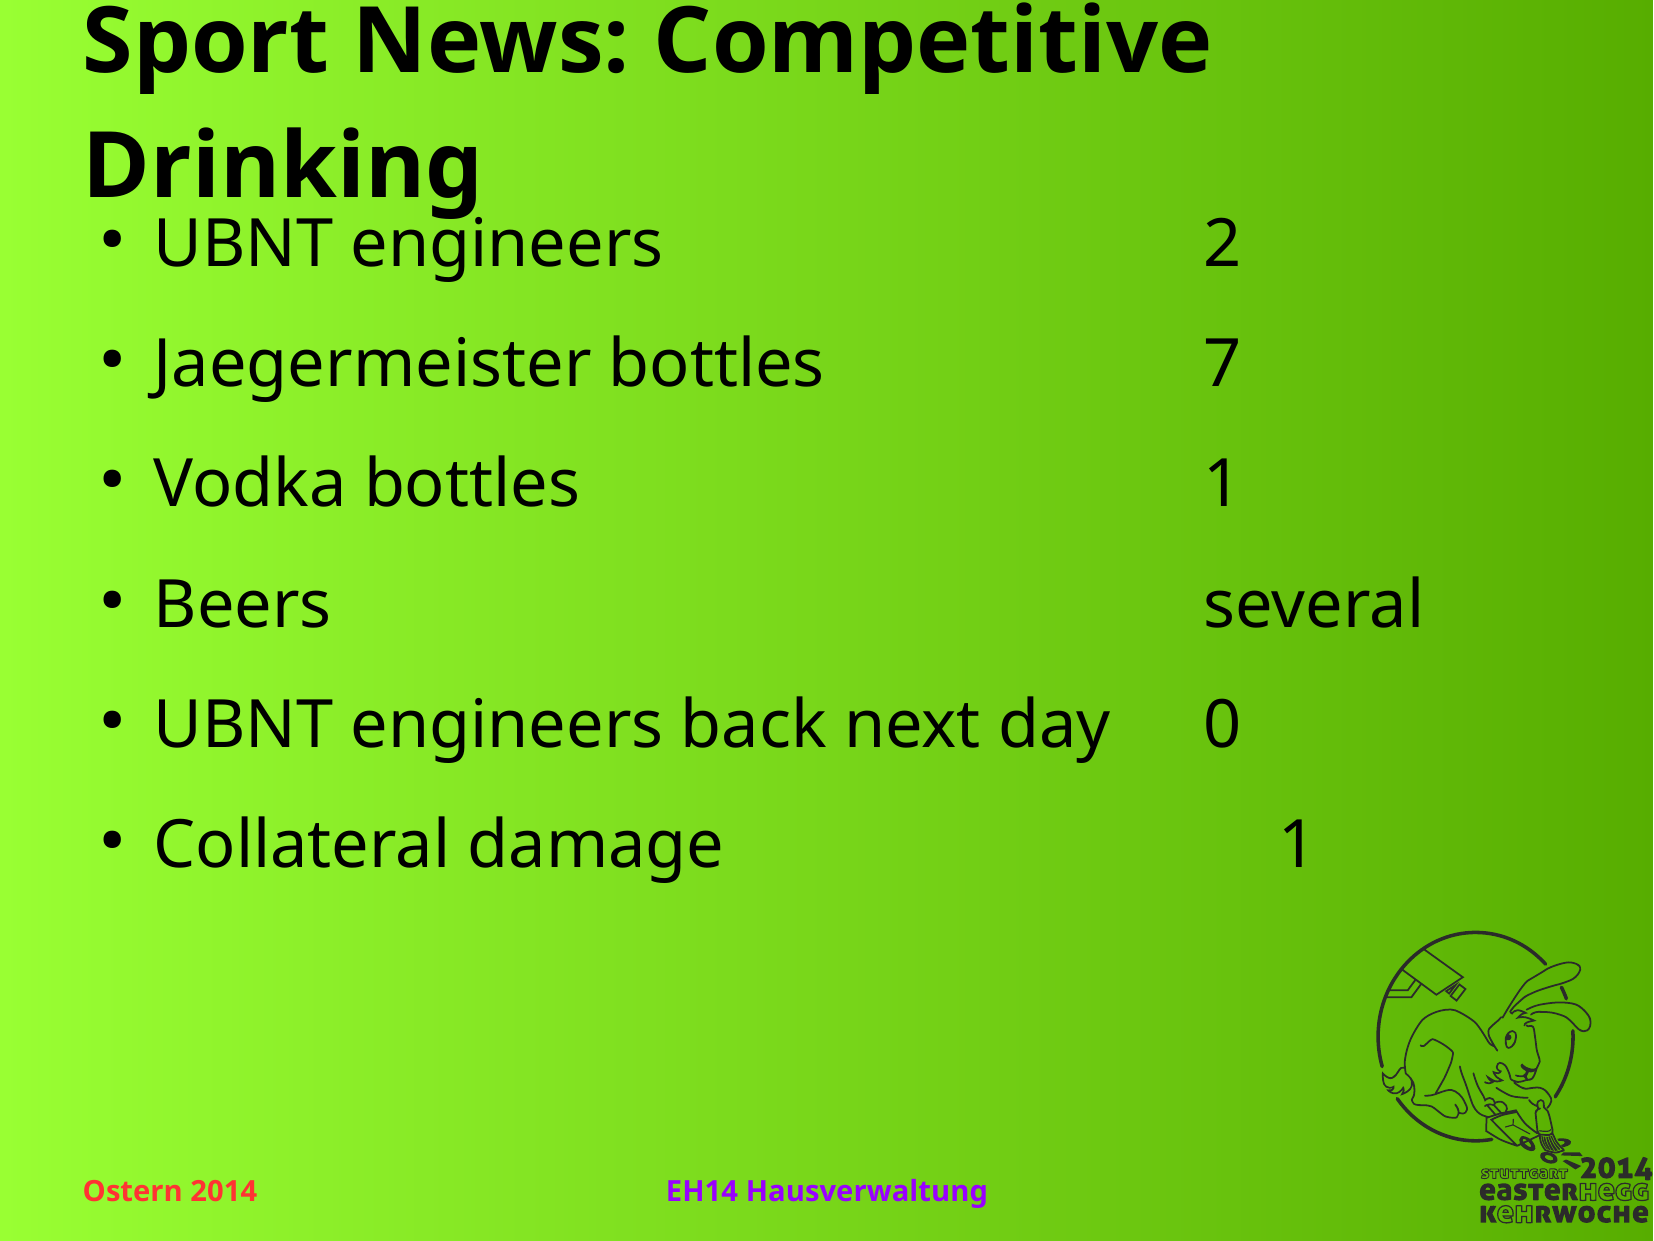

# Sport News: Competitive Drinking
UBNT engineers								2
Jaegermeister bottles						7
Vodka bottles									1
Beers												several
UBNT engineers back next day		0
Collateral damage								1